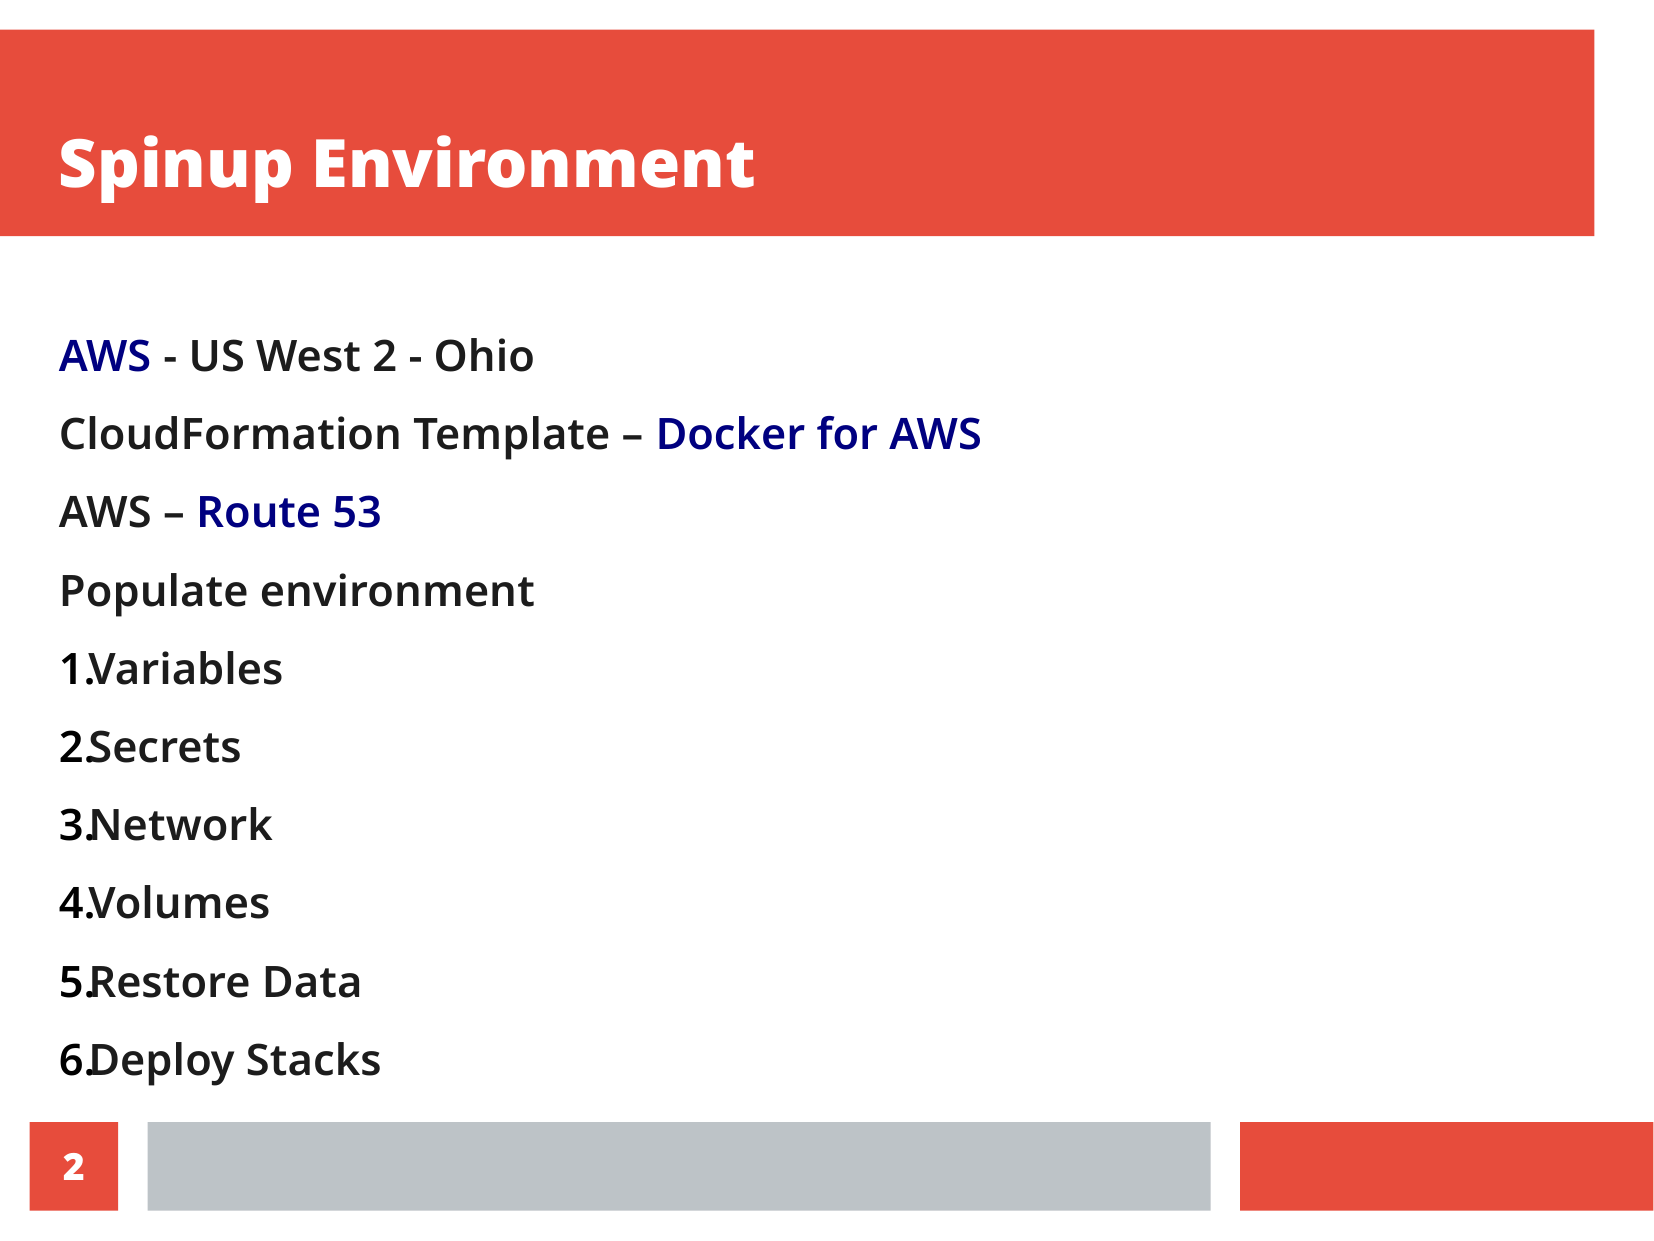

# Spinup Environment
AWS - US West 2 - Ohio
CloudFormation Template – Docker for AWS
AWS – Route 53
Populate environment
Variables
Secrets
Network
Volumes
Restore Data
Deploy Stacks
2